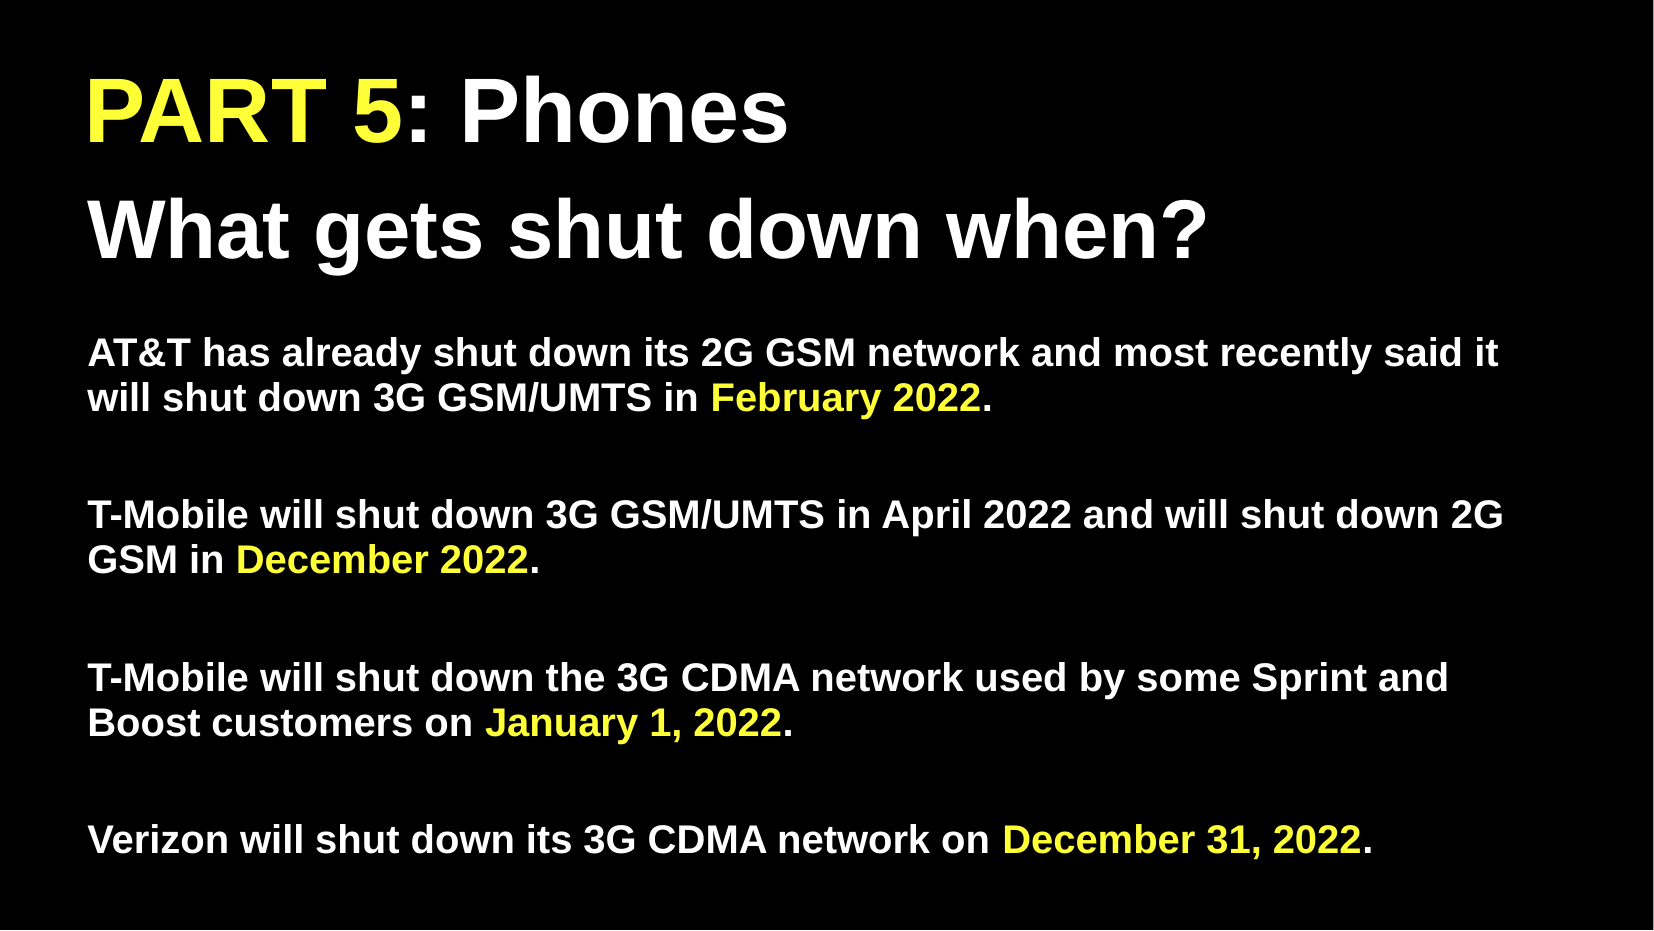

# PART 5: Phones
What gets shut down when?
AT&T has already shut down its 2G GSM network and most recently said it will shut down 3G GSM/UMTS in February 2022.
T-Mobile will shut down 3G GSM/UMTS in April 2022 and will shut down 2G GSM in December 2022.
T-Mobile will shut down the 3G CDMA network used by some Sprint and Boost customers on January 1, 2022.
Verizon will shut down its 3G CDMA network on December 31, 2022.